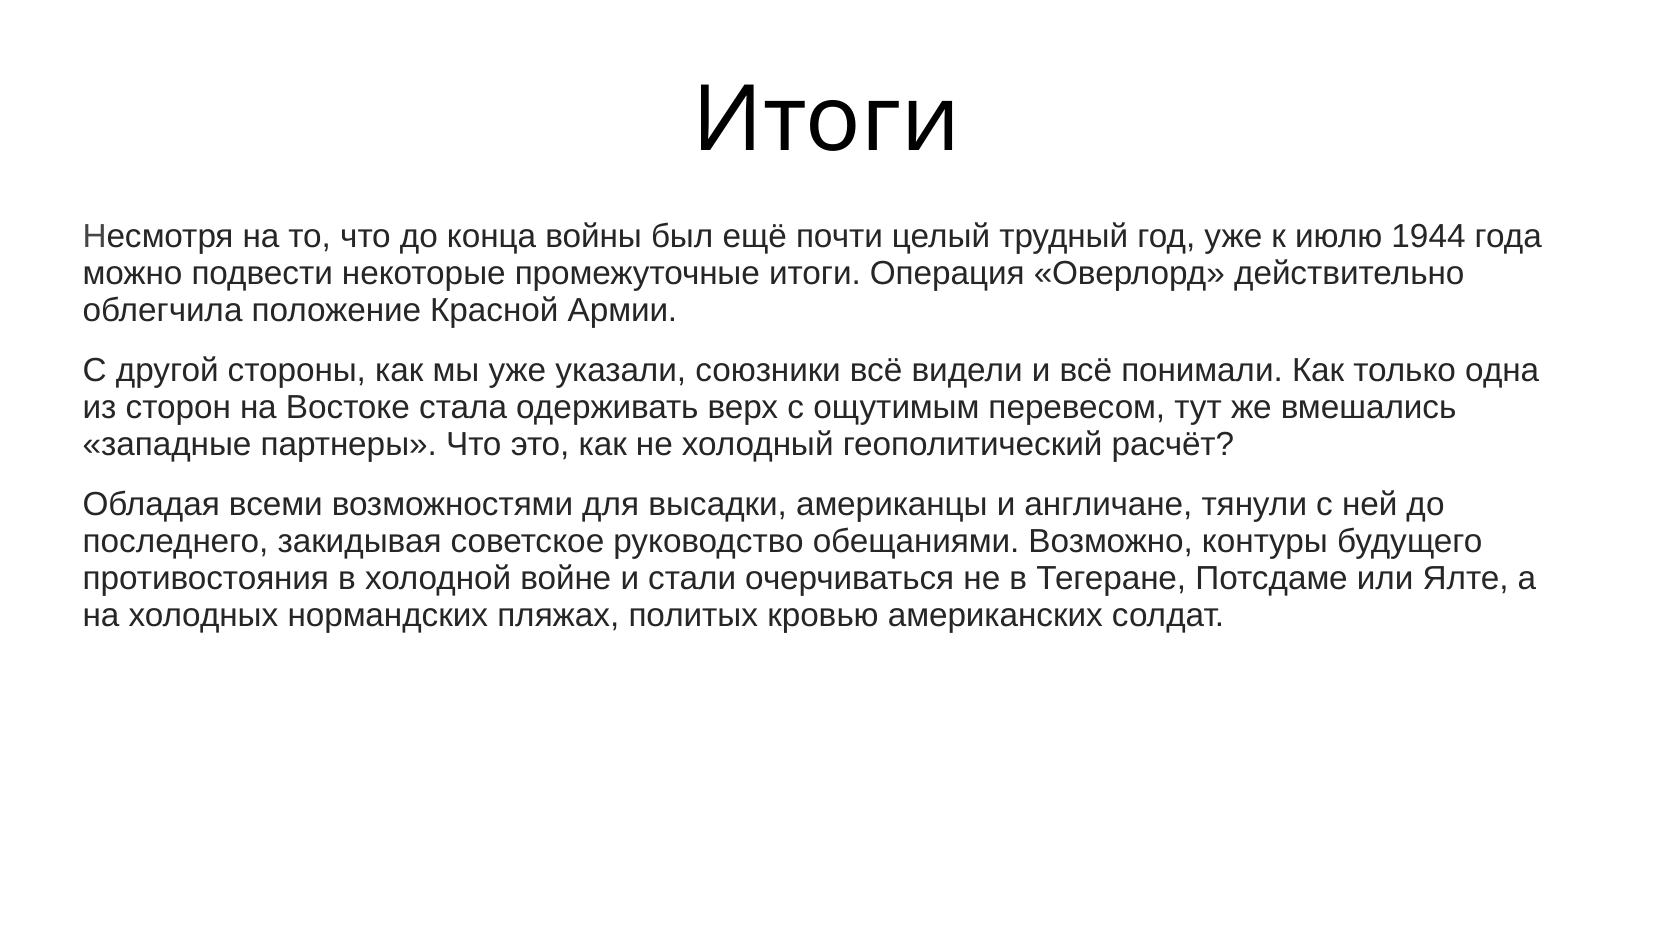

# Итоги
Несмотря на то, что до конца войны был ещё почти целый трудный год, уже к июлю 1944 года можно подвести некоторые промежуточные итоги. Операция «Оверлорд» действительно облегчила положение Красной Армии.
С другой стороны, как мы уже указали, союзники всё видели и всё понимали. Как только одна из сторон на Востоке стала одерживать верх с ощутимым перевесом, тут же вмешались «западные партнеры». Что это, как не холодный геополитический расчёт?
Обладая всеми возможностями для высадки, американцы и англичане, тянули с ней до последнего, закидывая советское руководство обещаниями. Возможно, контуры будущего противостояния в холодной войне и стали очерчиваться не в Тегеране, Потсдаме или Ялте, а на холодных нормандских пляжах, политых кровью американских солдат.